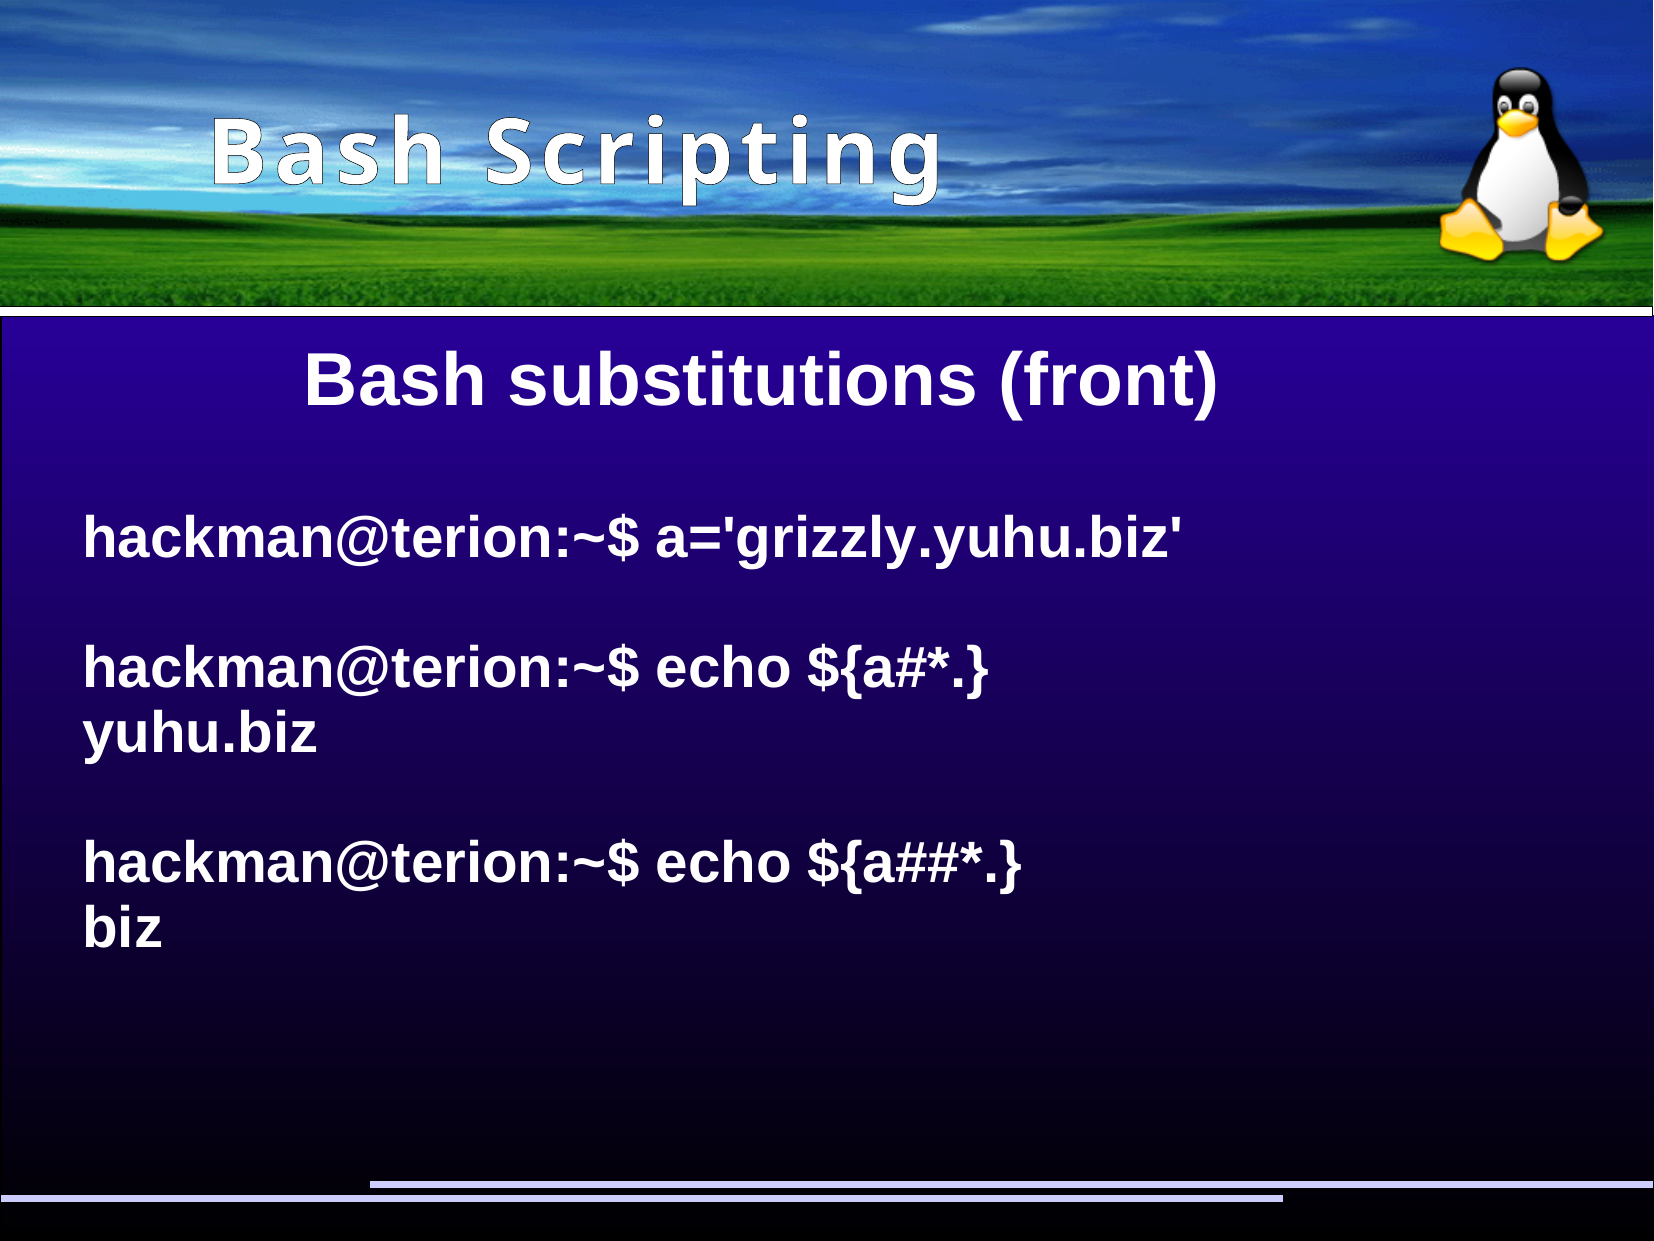

# Bash Scripting
				Bash substitutions (front)
	hackman@terion:~$ a='grizzly.yuhu.biz'
	hackman@terion:~$ echo ${a#*.}
	yuhu.biz
	hackman@terion:~$ echo ${a##*.}
	biz